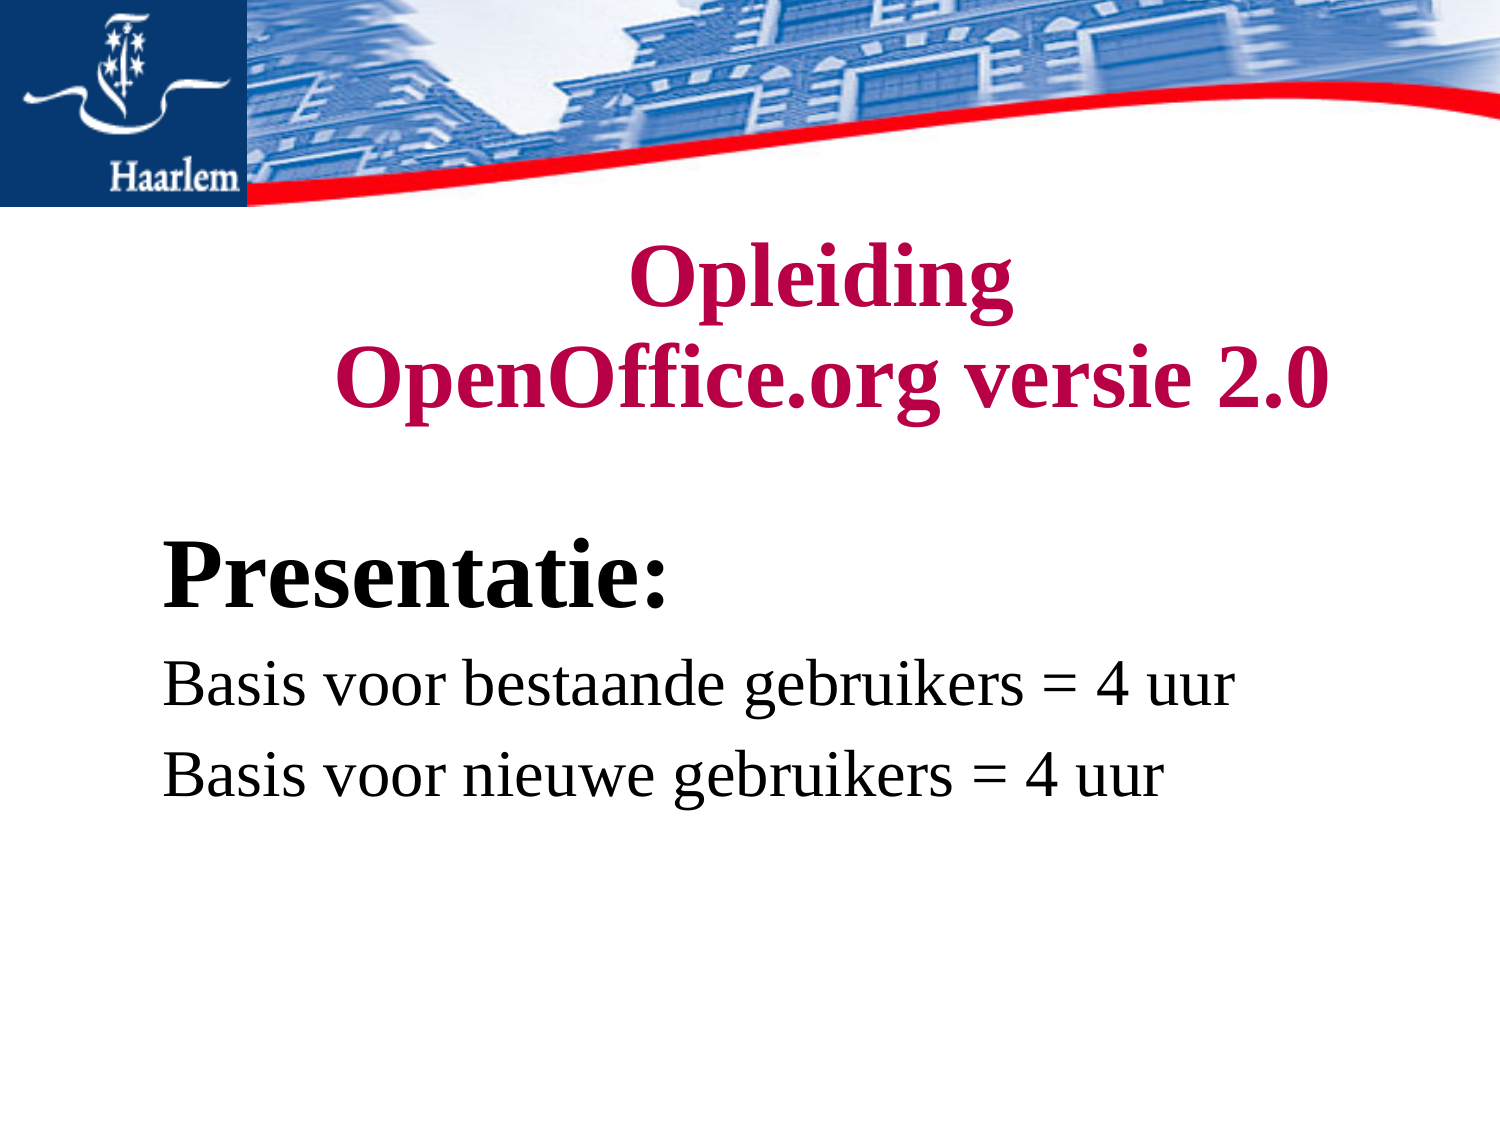

# Opleiding OpenOffice.org versie 2.0
Presentatie:
Basis voor bestaande gebruikers = 4 uur
Basis voor nieuwe gebruikers = 4 uur